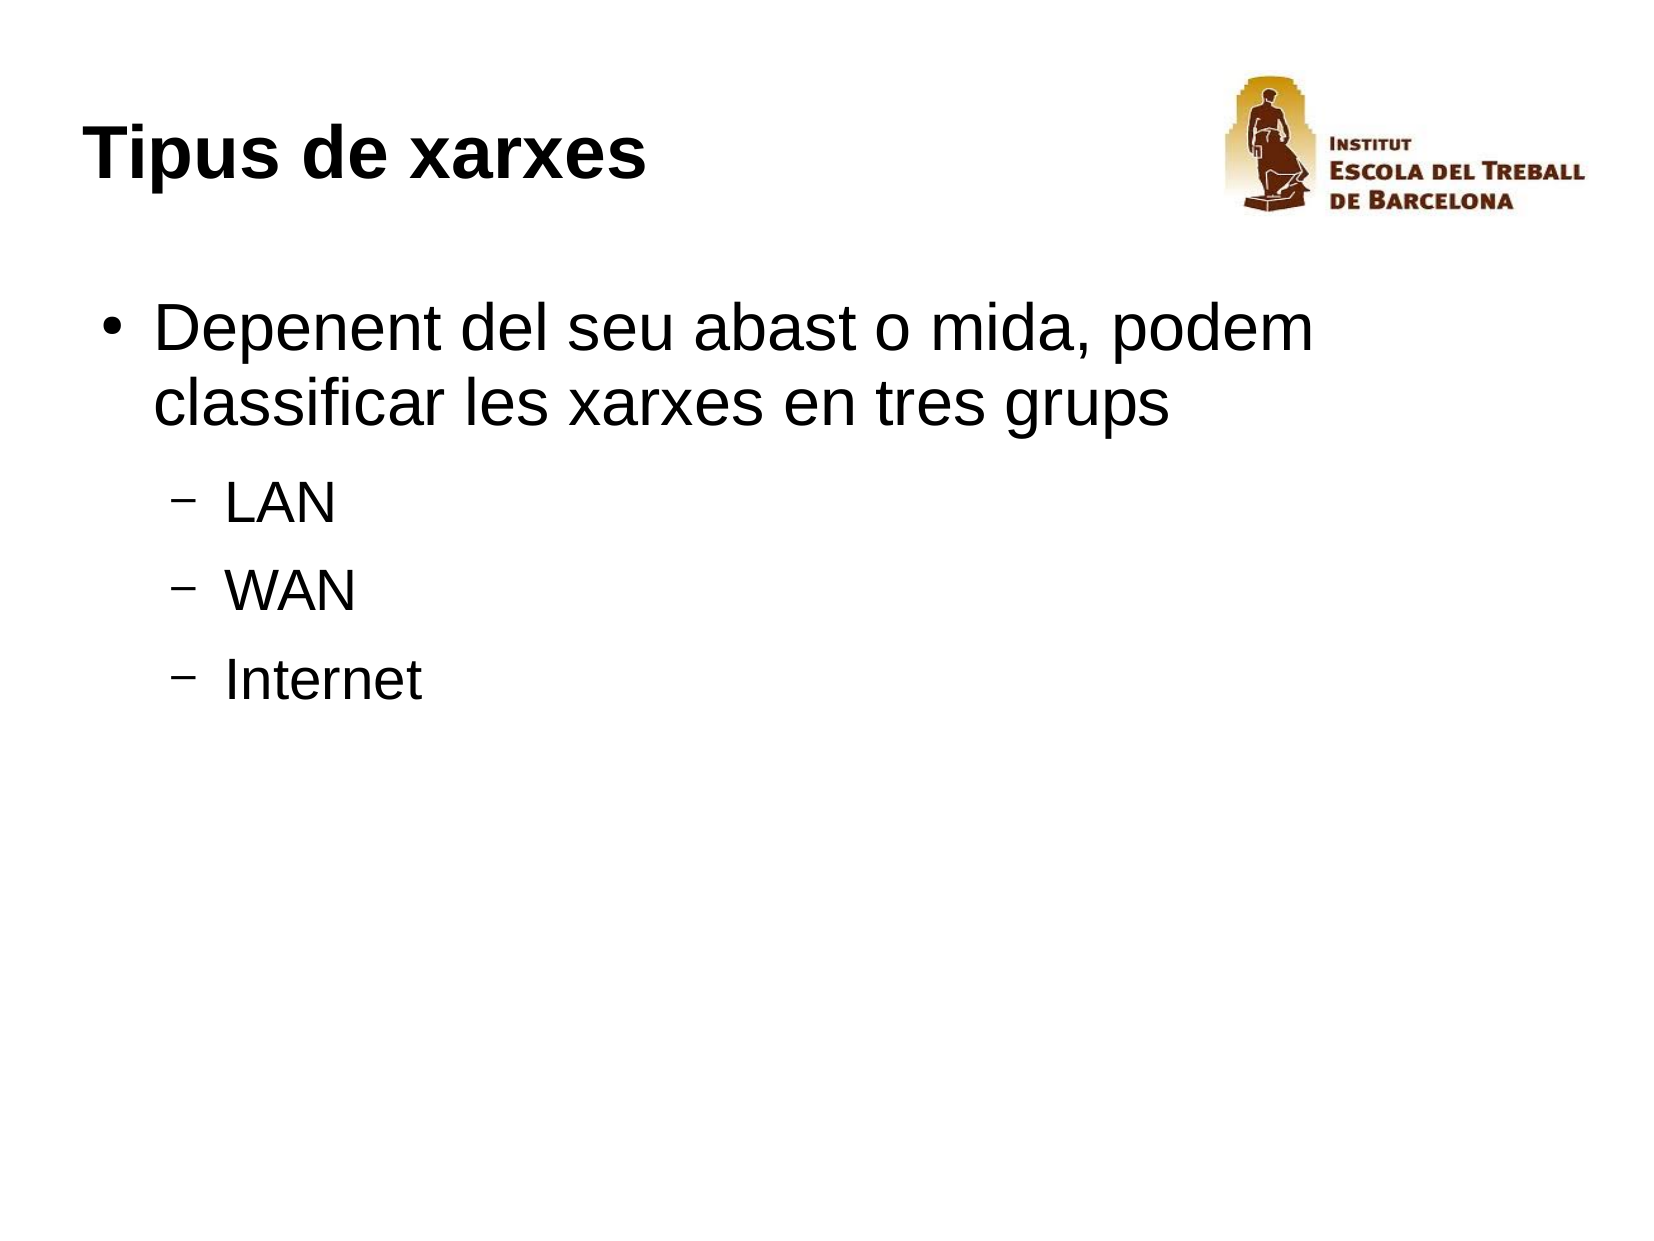

# Tipus de xarxes
Depenent del seu abast o mida, podem classificar les xarxes en tres grups
LAN
WAN
Internet